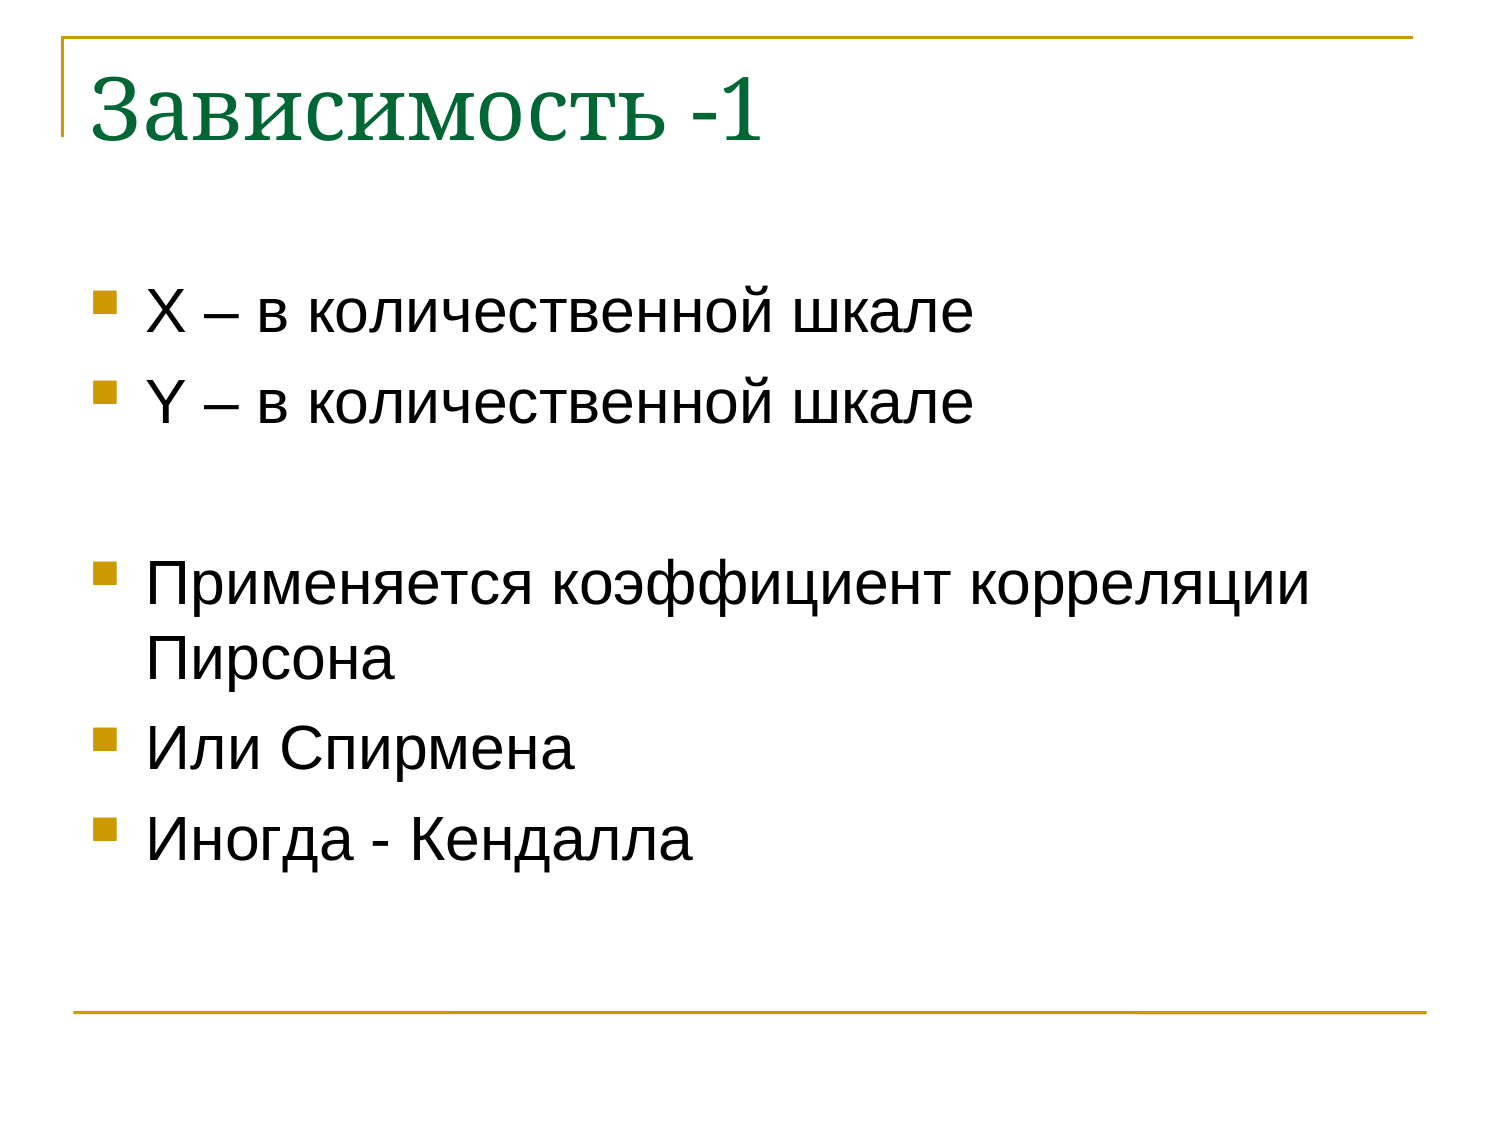

# Зависимость -1
X – в количественной шкале
Y – в количественной шкале
Применяется коэффициент корреляции Пирсона
Или Спирмена
Иногда - Кендалла